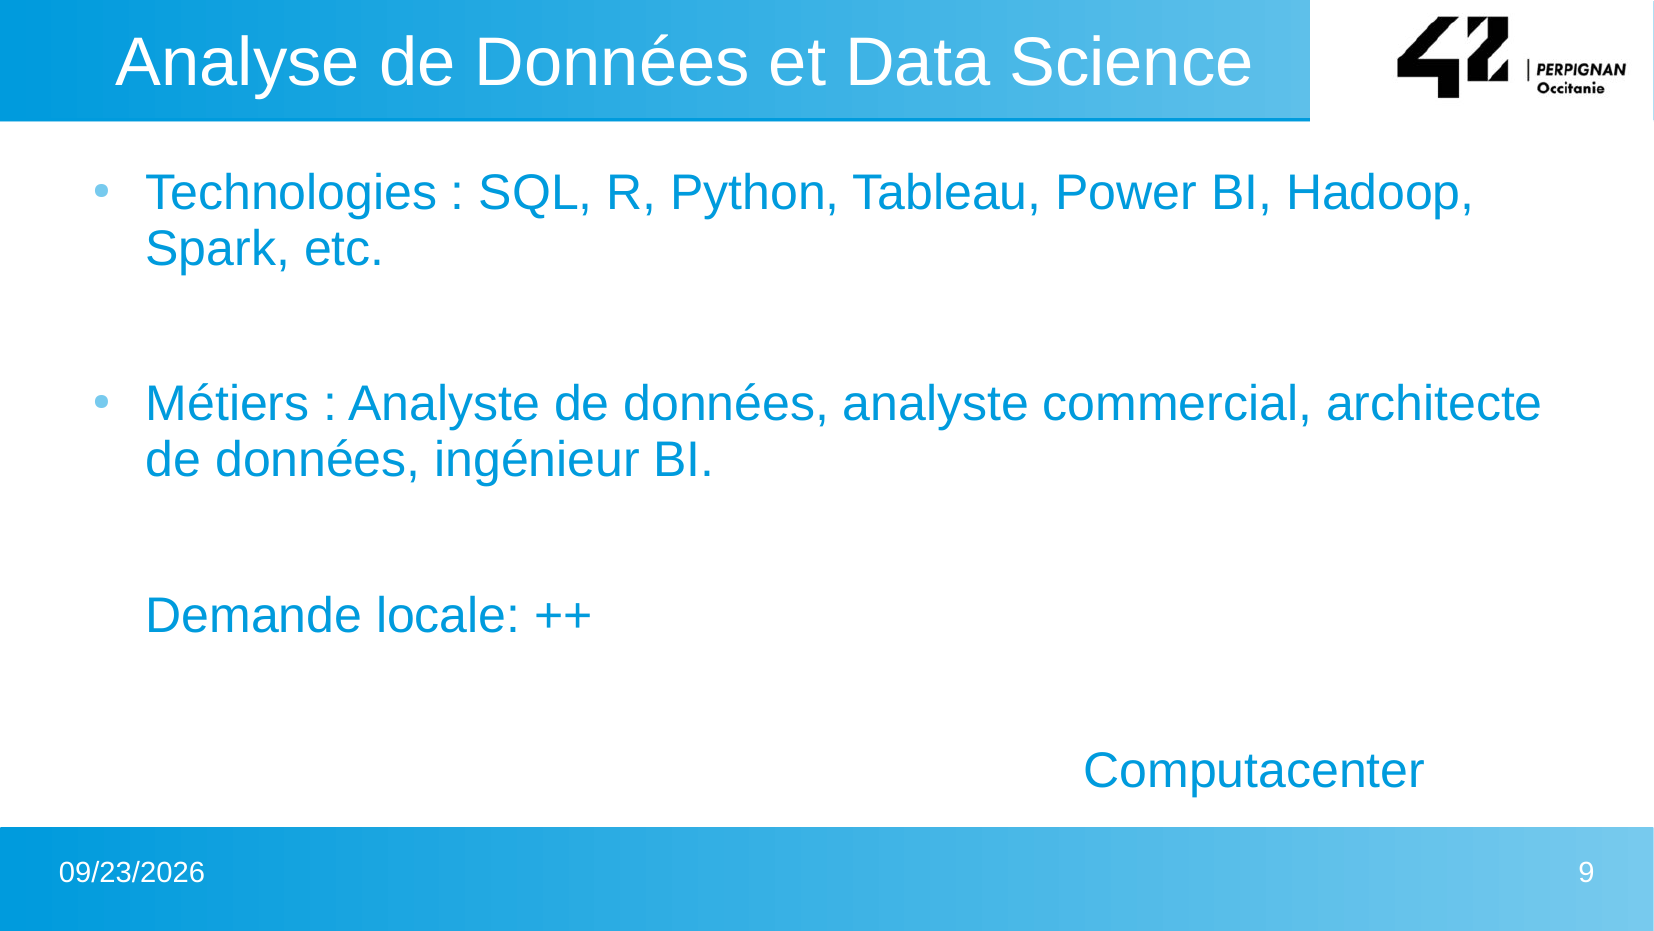

# Analyse de Données et Data Science
Technologies : SQL, R, Python, Tableau, Power BI, Hadoop, Spark, etc.
Métiers : Analyste de données, analyste commercial, architecte de données, ingénieur BI.
Demande locale: ++
 Computacenter
9